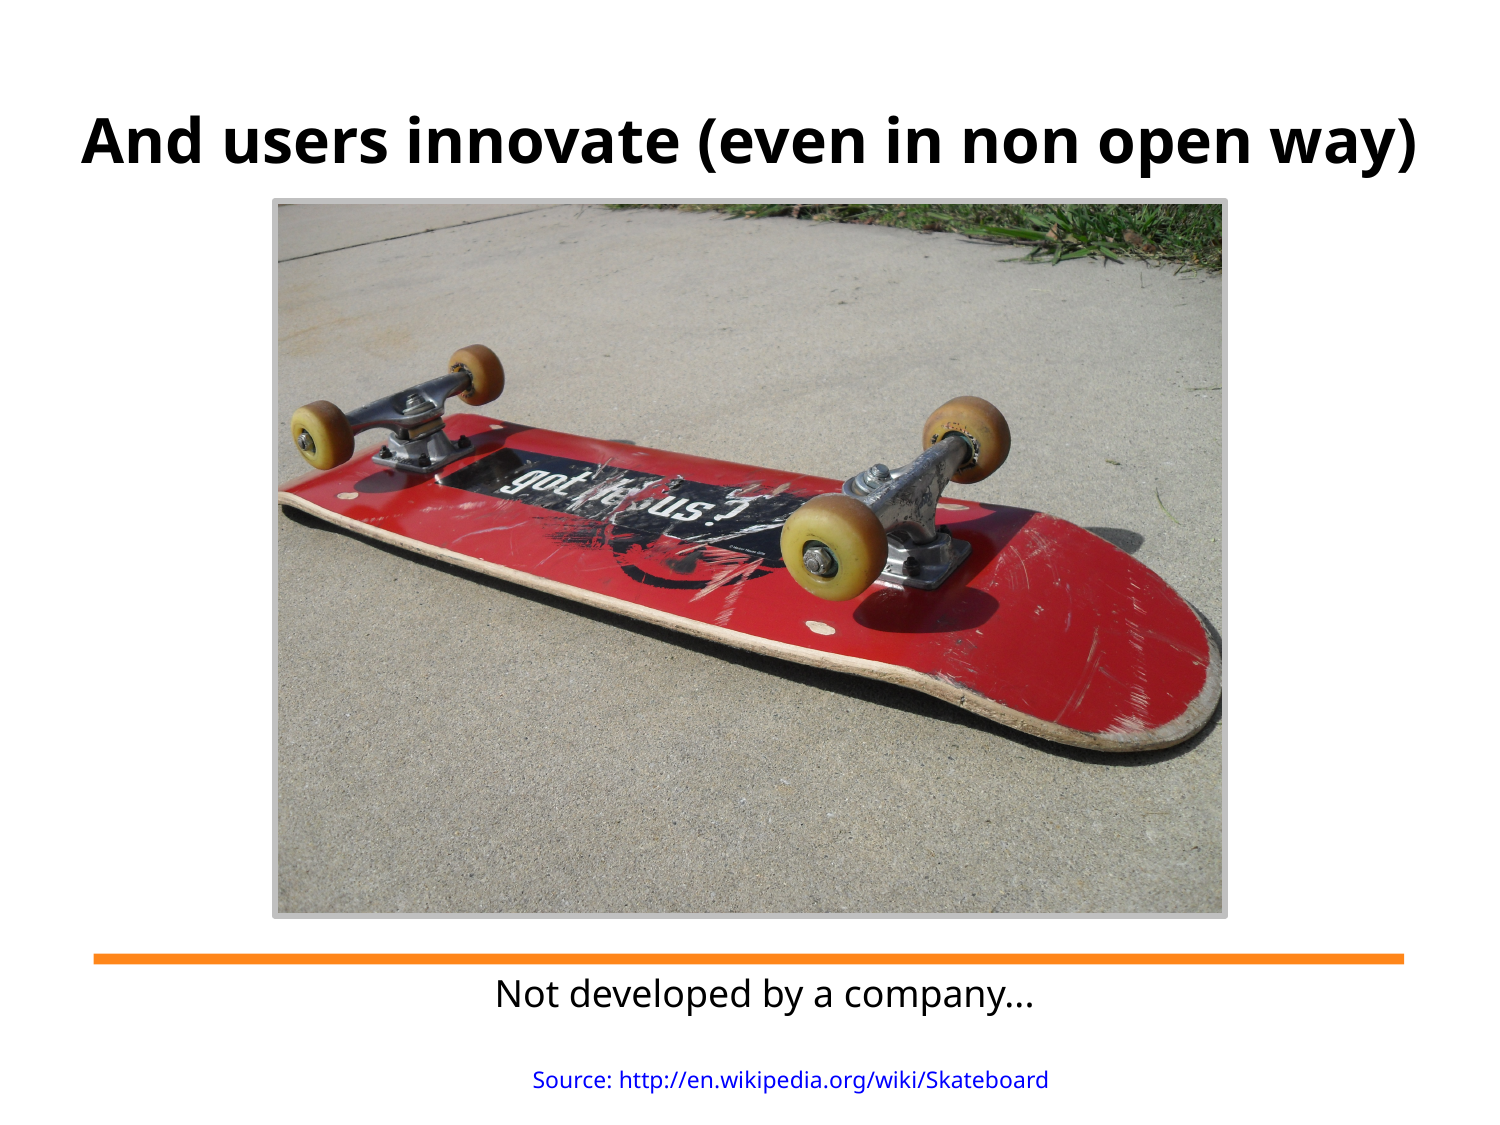

# And users innovate (even in non open way)
Not developed by a company...
Source: http://en.wikipedia.org/wiki/Skateboard